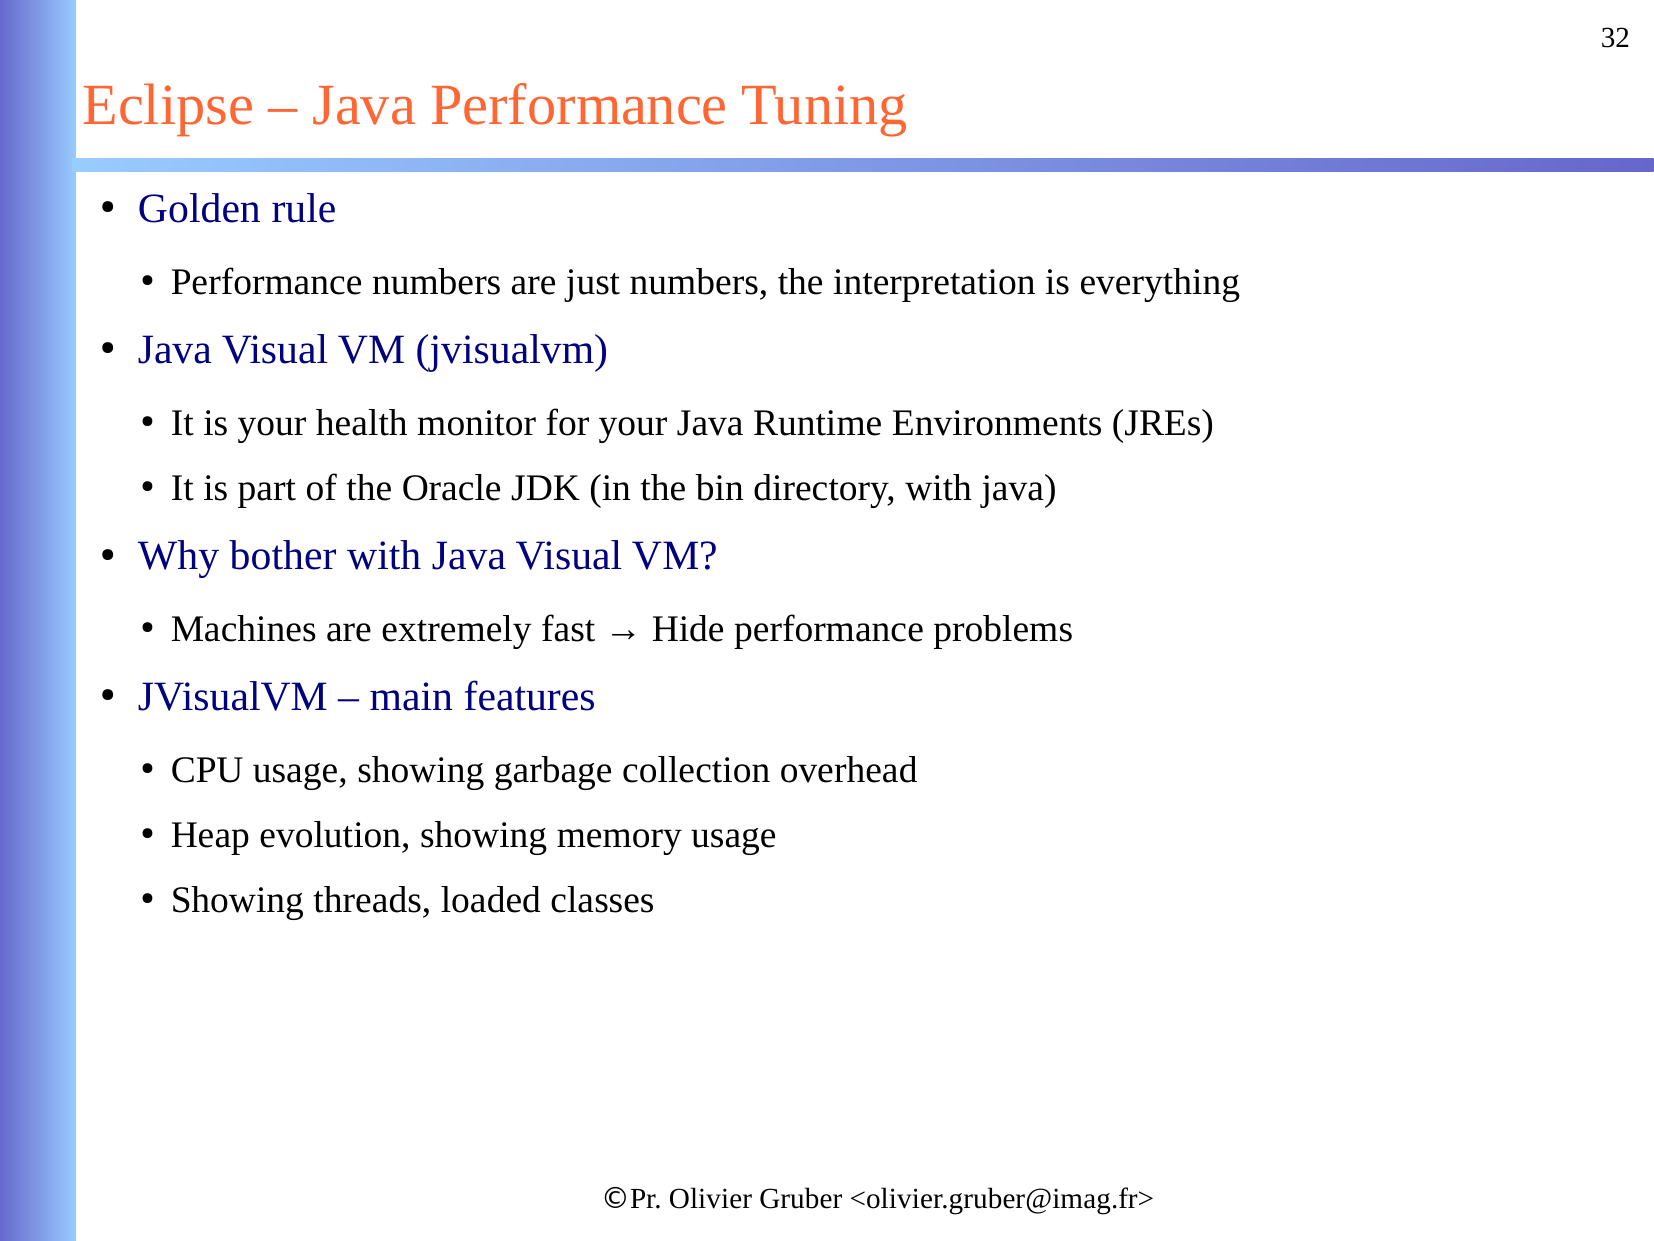

32
# Eclipse – Java Performance Tuning
Golden rule
Performance numbers are just numbers, the interpretation is everything
Java Visual VM (jvisualvm)
It is your health monitor for your Java Runtime Environments (JREs)
It is part of the Oracle JDK (in the bin directory, with java)
Why bother with Java Visual VM?
Machines are extremely fast → Hide performance problems
JVisualVM – main features
CPU usage, showing garbage collection overhead
Heap evolution, showing memory usage
Showing threads, loaded classes